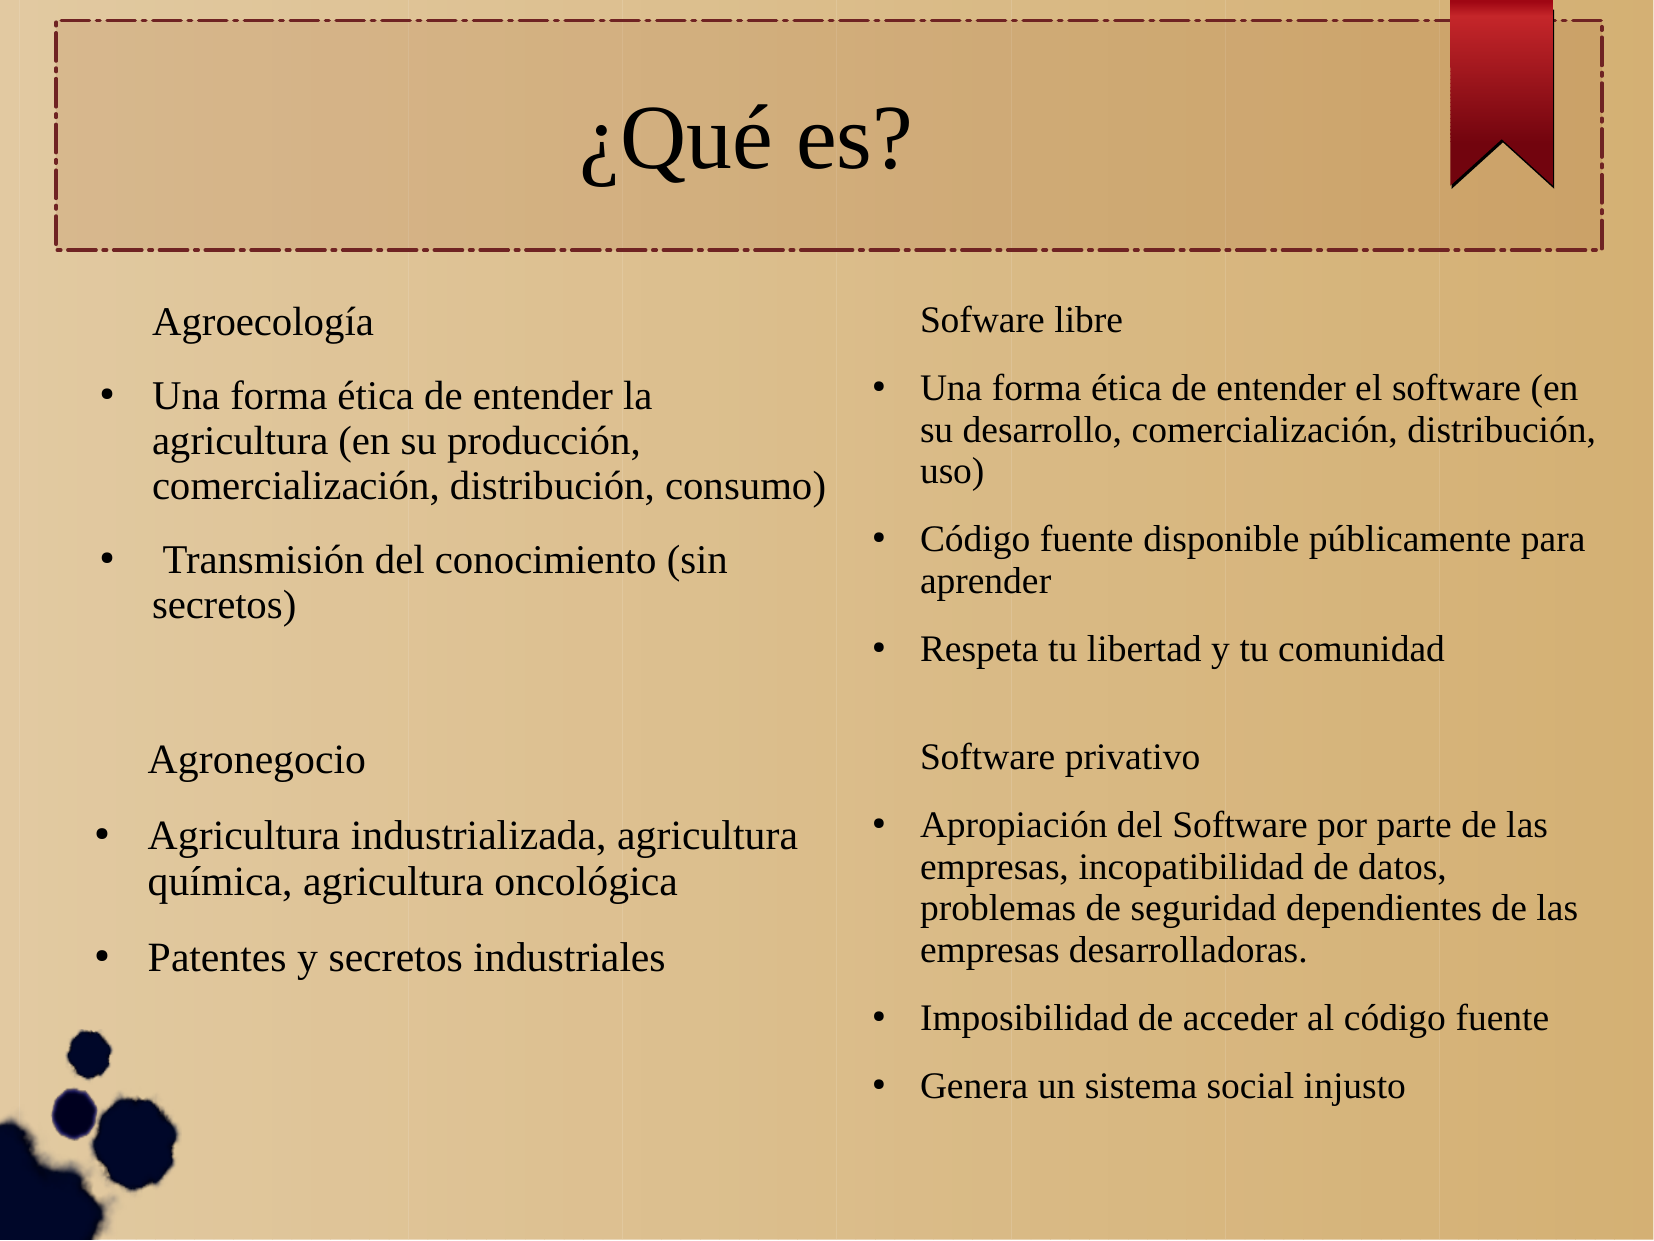

# ¿Qué es?
Agroecología
Una forma ética de entender la agricultura (en su producción, comercialización, distribución, consumo)
 Transmisión del conocimiento (sin secretos)
Sofware libre
Una forma ética de entender el software (en su desarrollo, comercialización, distribución, uso)
Código fuente disponible públicamente para aprender
Respeta tu libertad y tu comunidad
Agronegocio
Agricultura industrializada, agricultura química, agricultura oncológica
Patentes y secretos industriales
Software privativo
Apropiación del Software por parte de las empresas, incopatibilidad de datos, problemas de seguridad dependientes de las empresas desarrolladoras.
Imposibilidad de acceder al código fuente
Genera un sistema social injusto